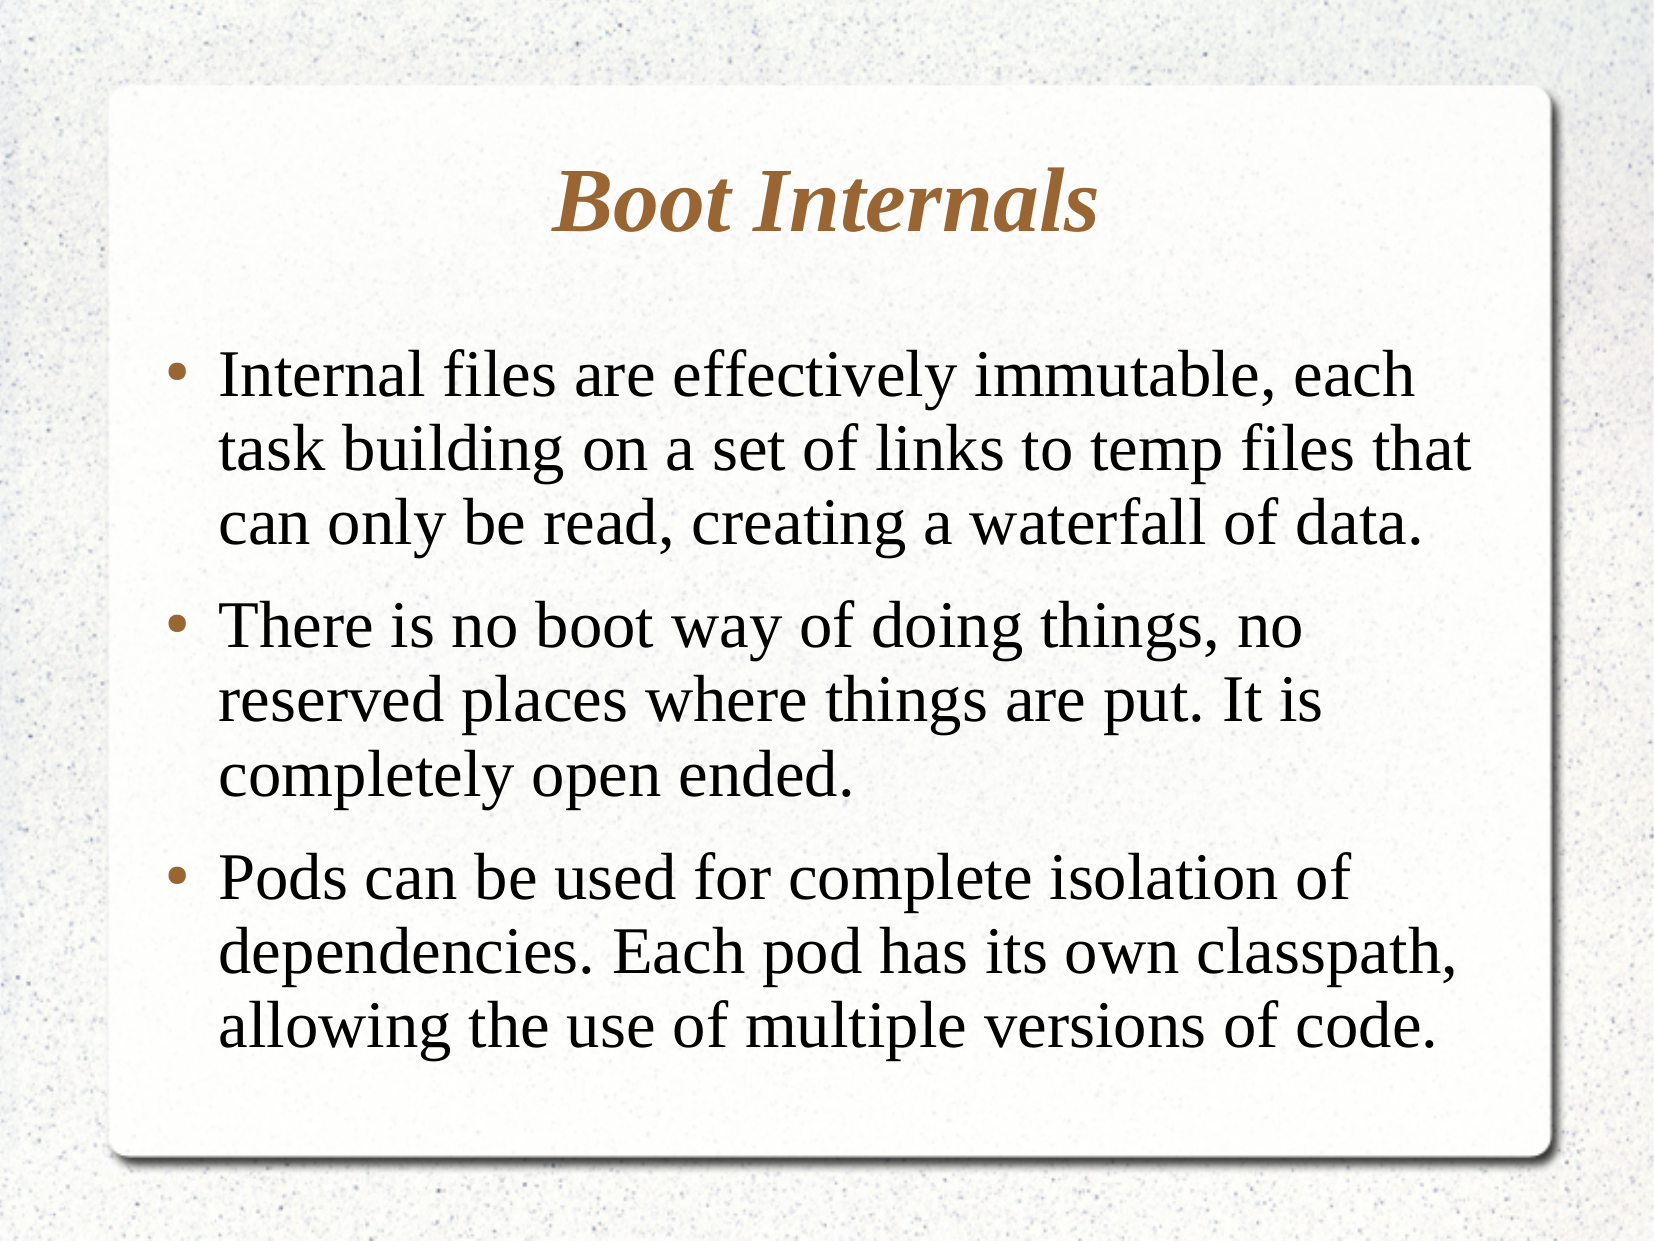

# Boot Internals
Internal files are effectively immutable, each task building on a set of links to temp files that can only be read, creating a waterfall of data.
There is no boot way of doing things, no reserved places where things are put. It is completely open ended.
Pods can be used for complete isolation of dependencies. Each pod has its own classpath, allowing the use of multiple versions of code.